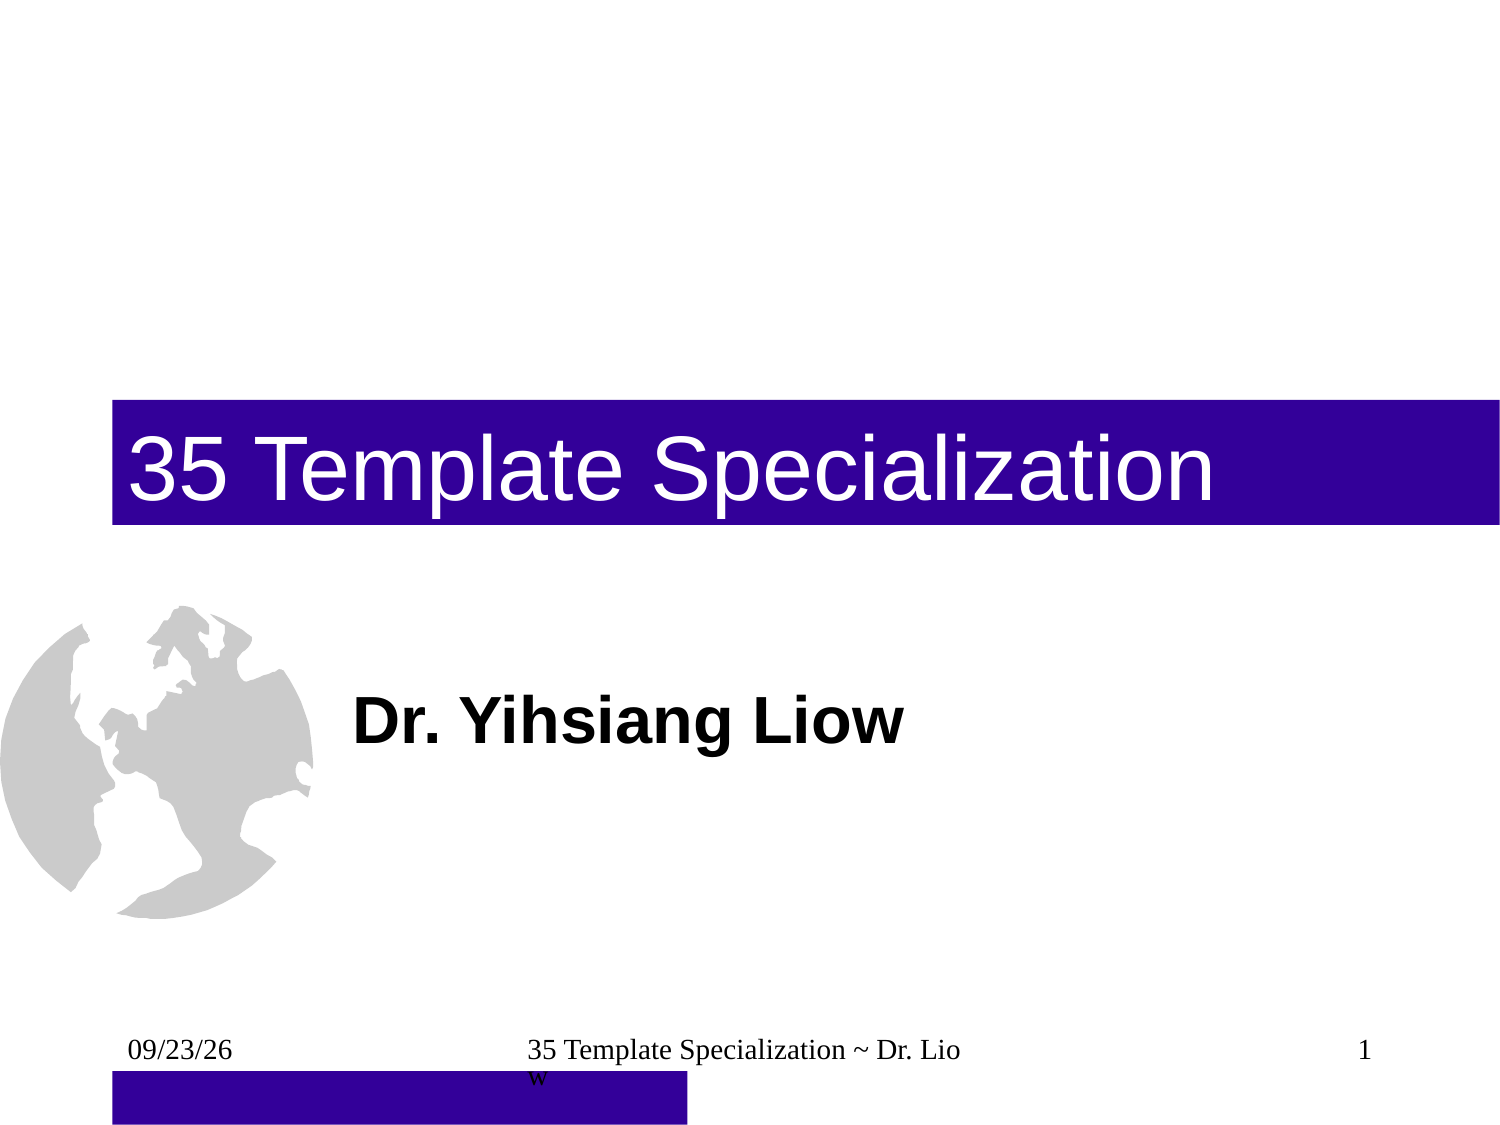

# 35 Template Specialization
Dr. Yihsiang Liow
35 Template Specialization ~ Dr. Liow
1